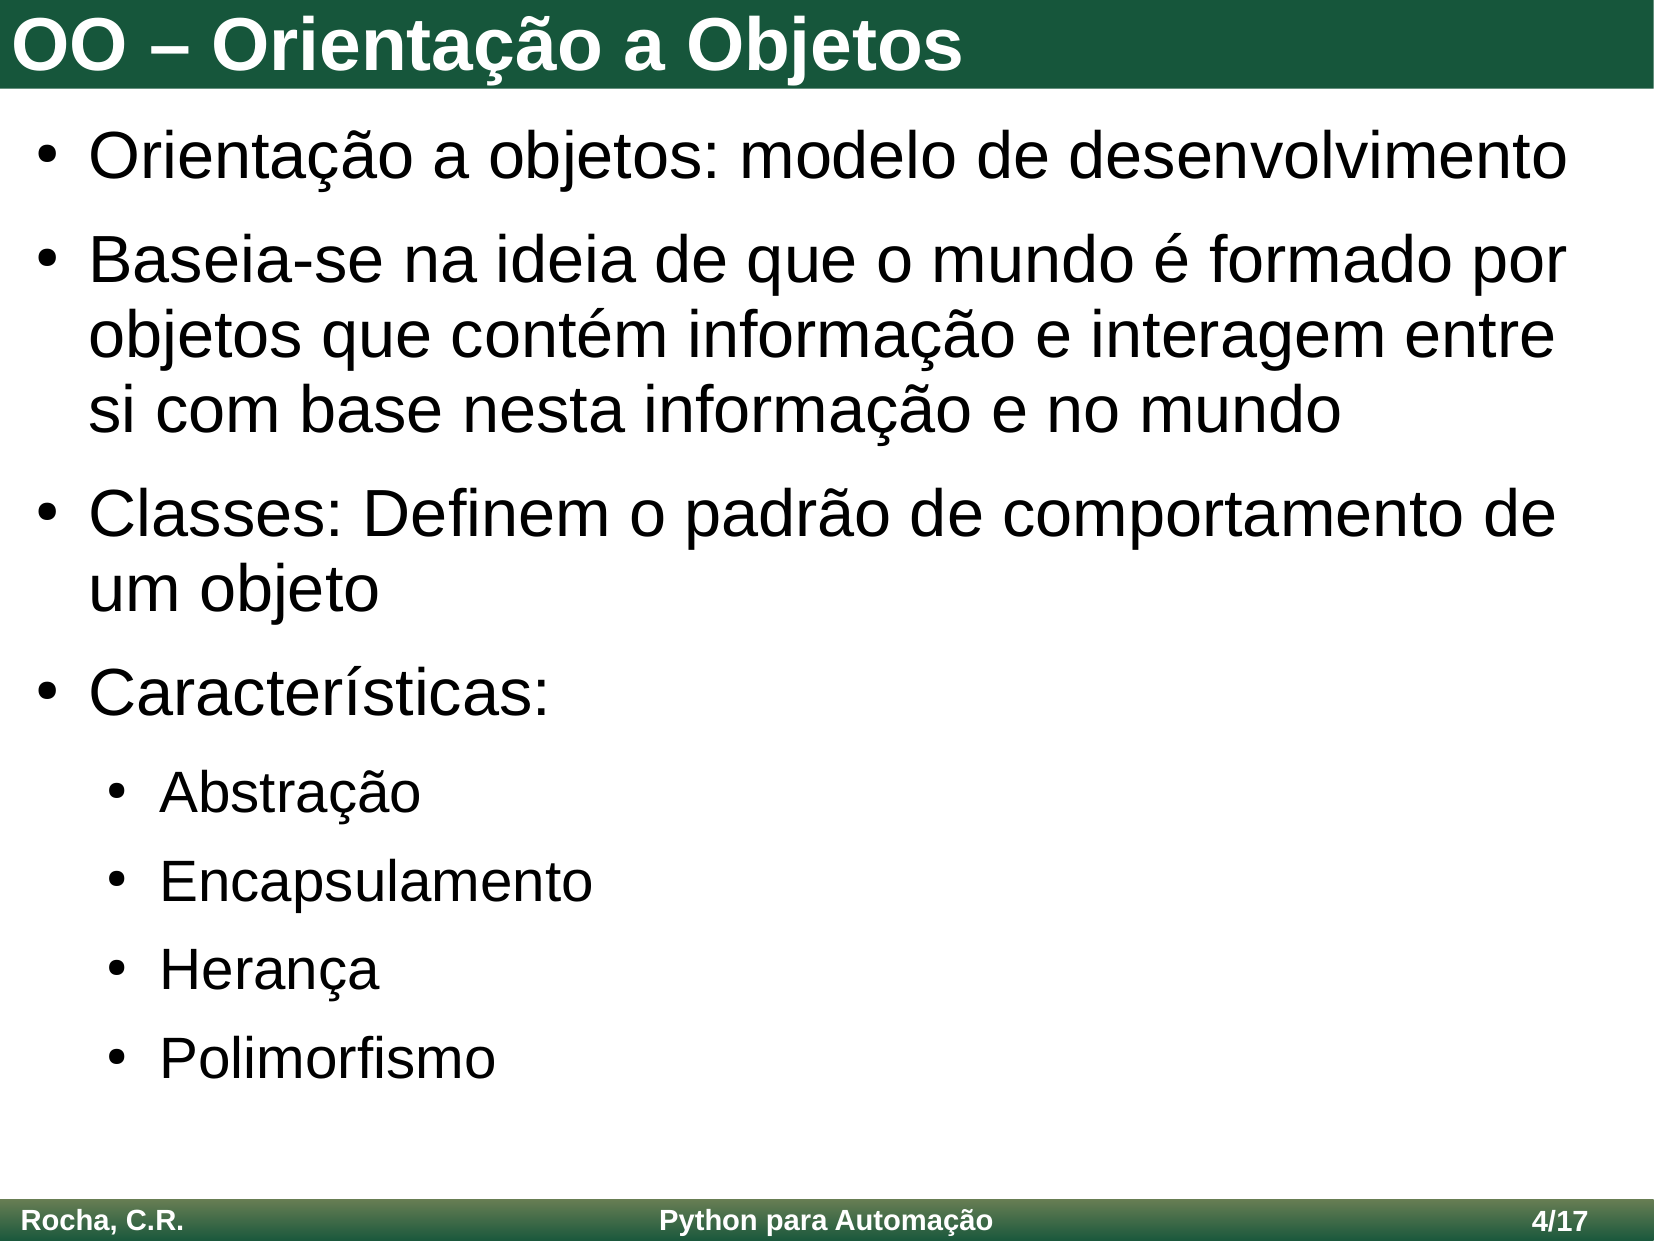

# OO – Orientação a Objetos
Orientação a objetos: modelo de desenvolvimento
Baseia-se na ideia de que o mundo é formado por objetos que contém informação e interagem entre si com base nesta informação e no mundo
Classes: Definem o padrão de comportamento de um objeto
Características:
Abstração
Encapsulamento
Herança
Polimorfismo